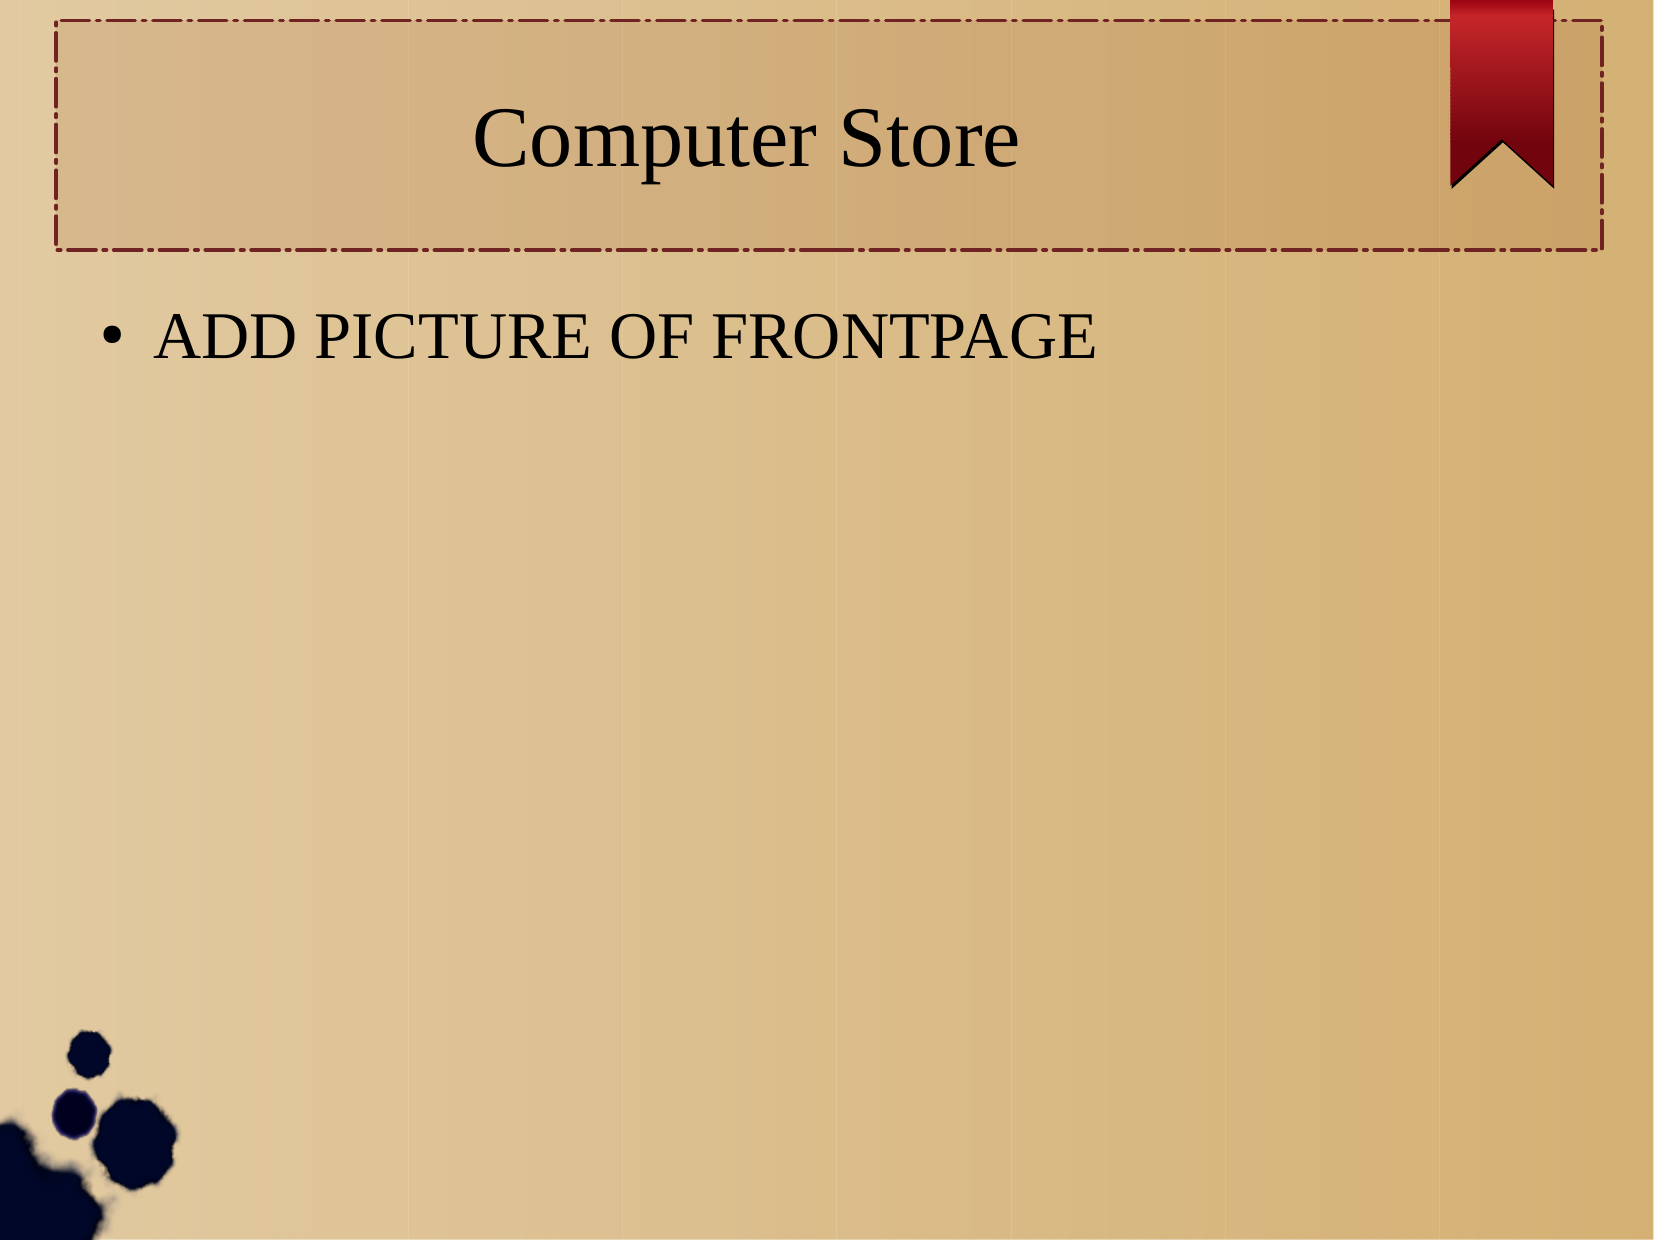

# Computer Store
ADD PICTURE OF FRONTPAGE